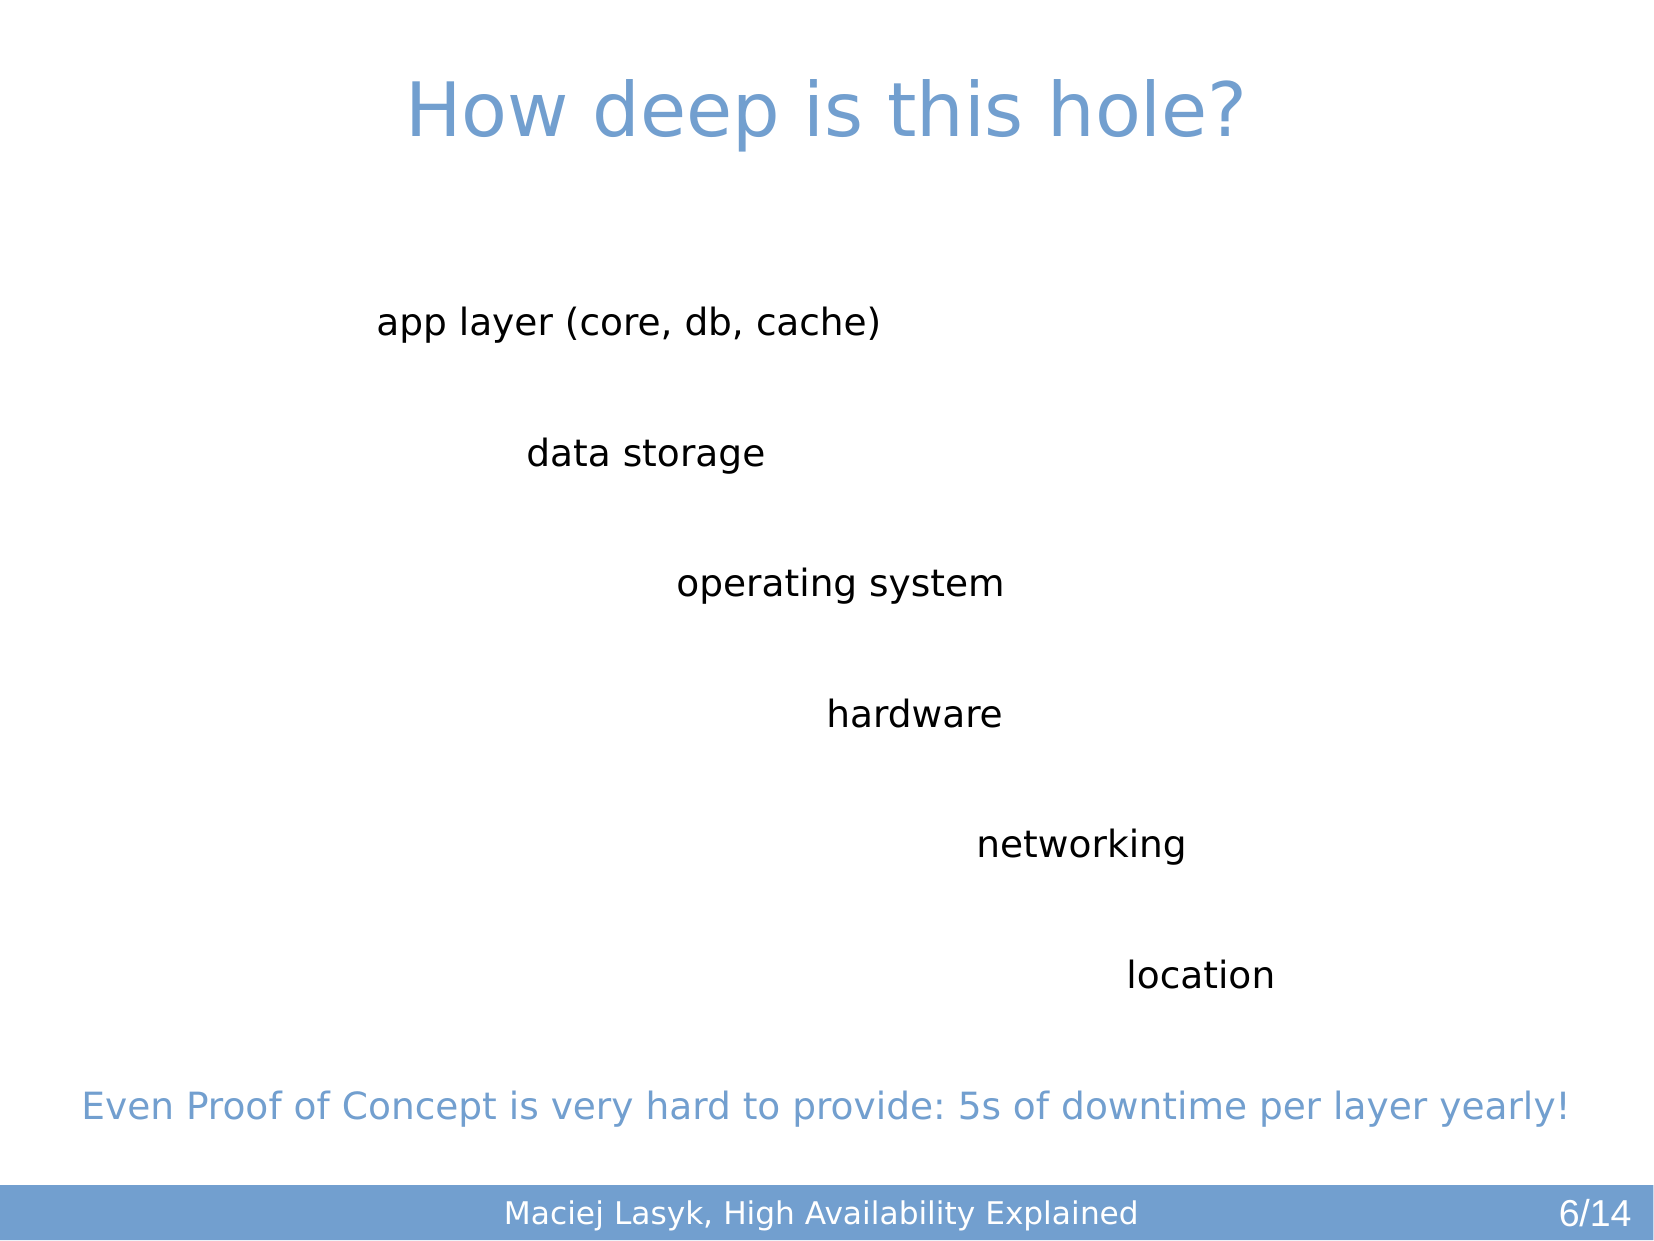

How deep is this hole?
app layer (core, db, cache)
		data storage
				operating system
						hardware
								networking
										location
Even Proof of Concept is very hard to provide: 5s of downtime per layer yearly!
 6/14
Maciej Lasyk, High Availability Explained